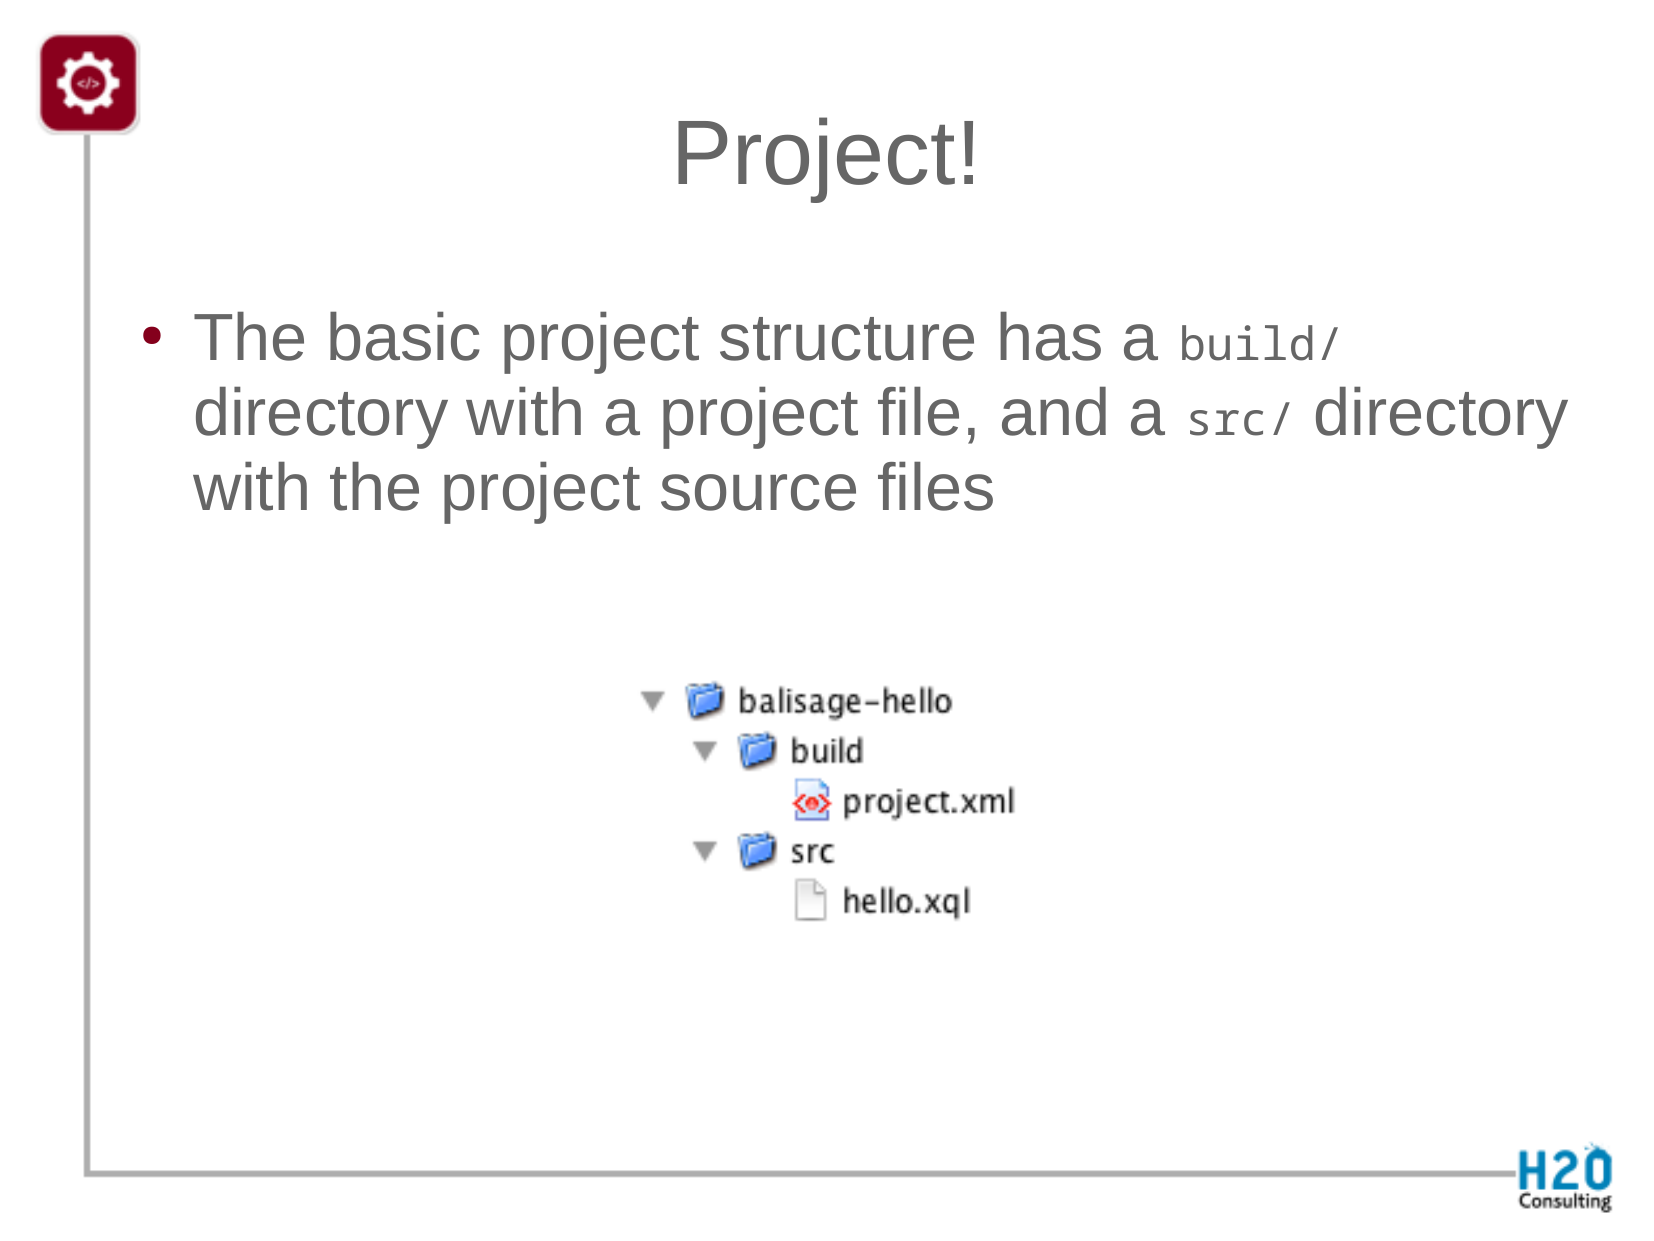

# Project!
The basic project structure has a build/ directory with a project file, and a src/ directory with the project source files